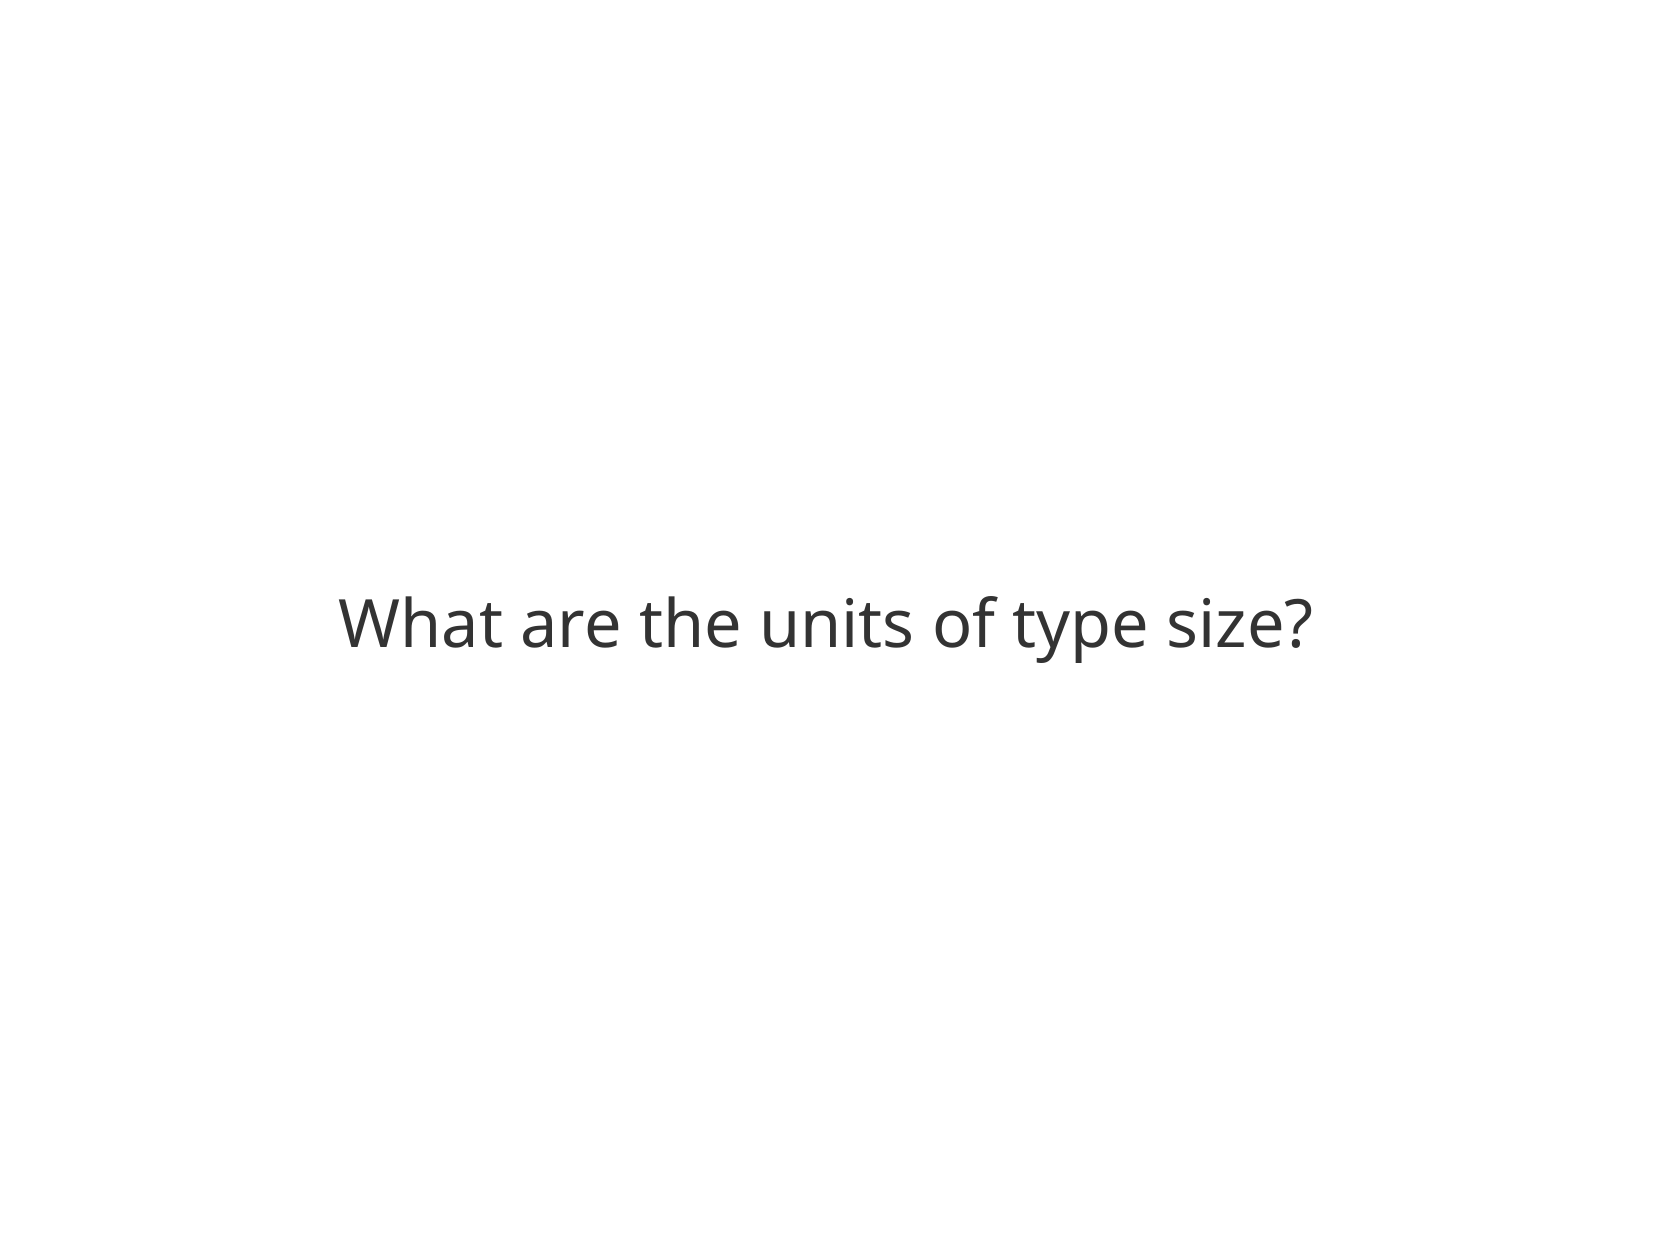

# What are the units of type size?